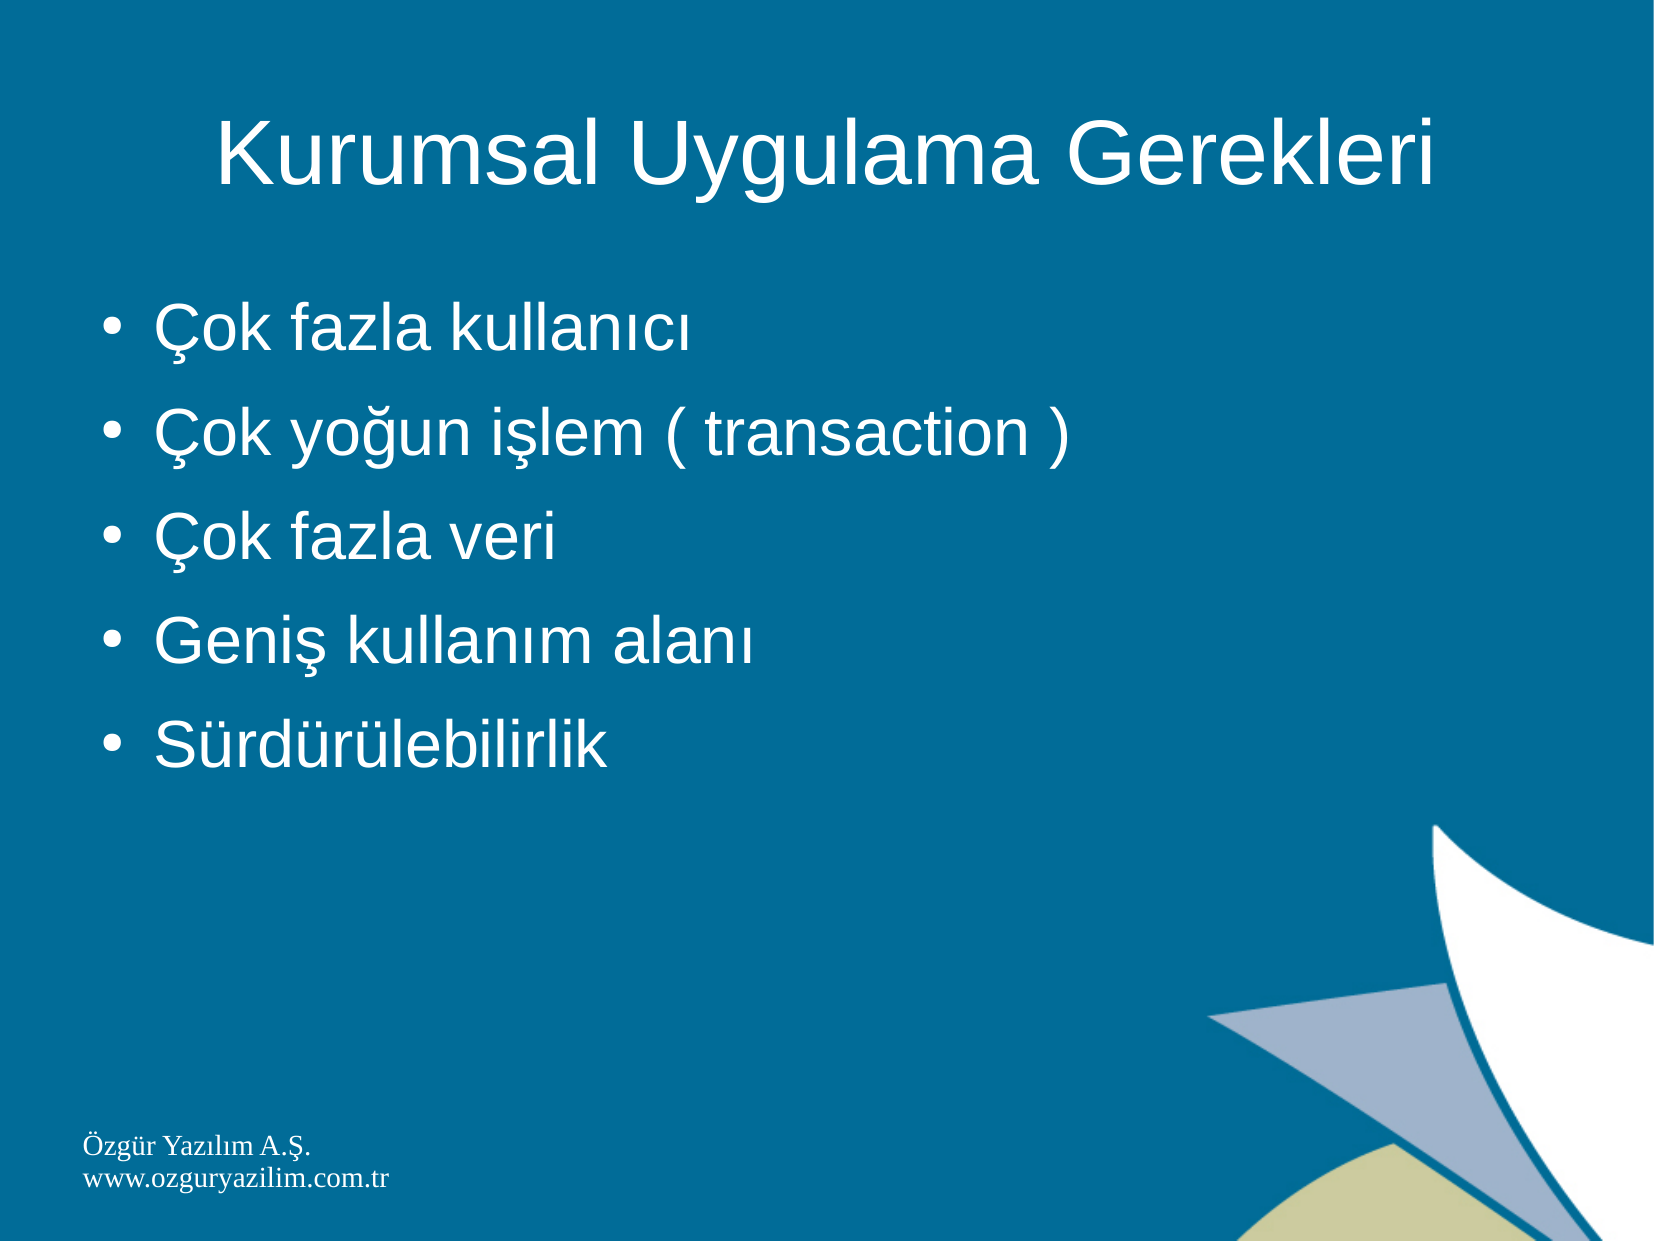

# Kurumsal Uygulama Gerekleri
Çok fazla kullanıcı
Çok yoğun işlem ( transaction )
Çok fazla veri
Geniş kullanım alanı
Sürdürülebilirlik